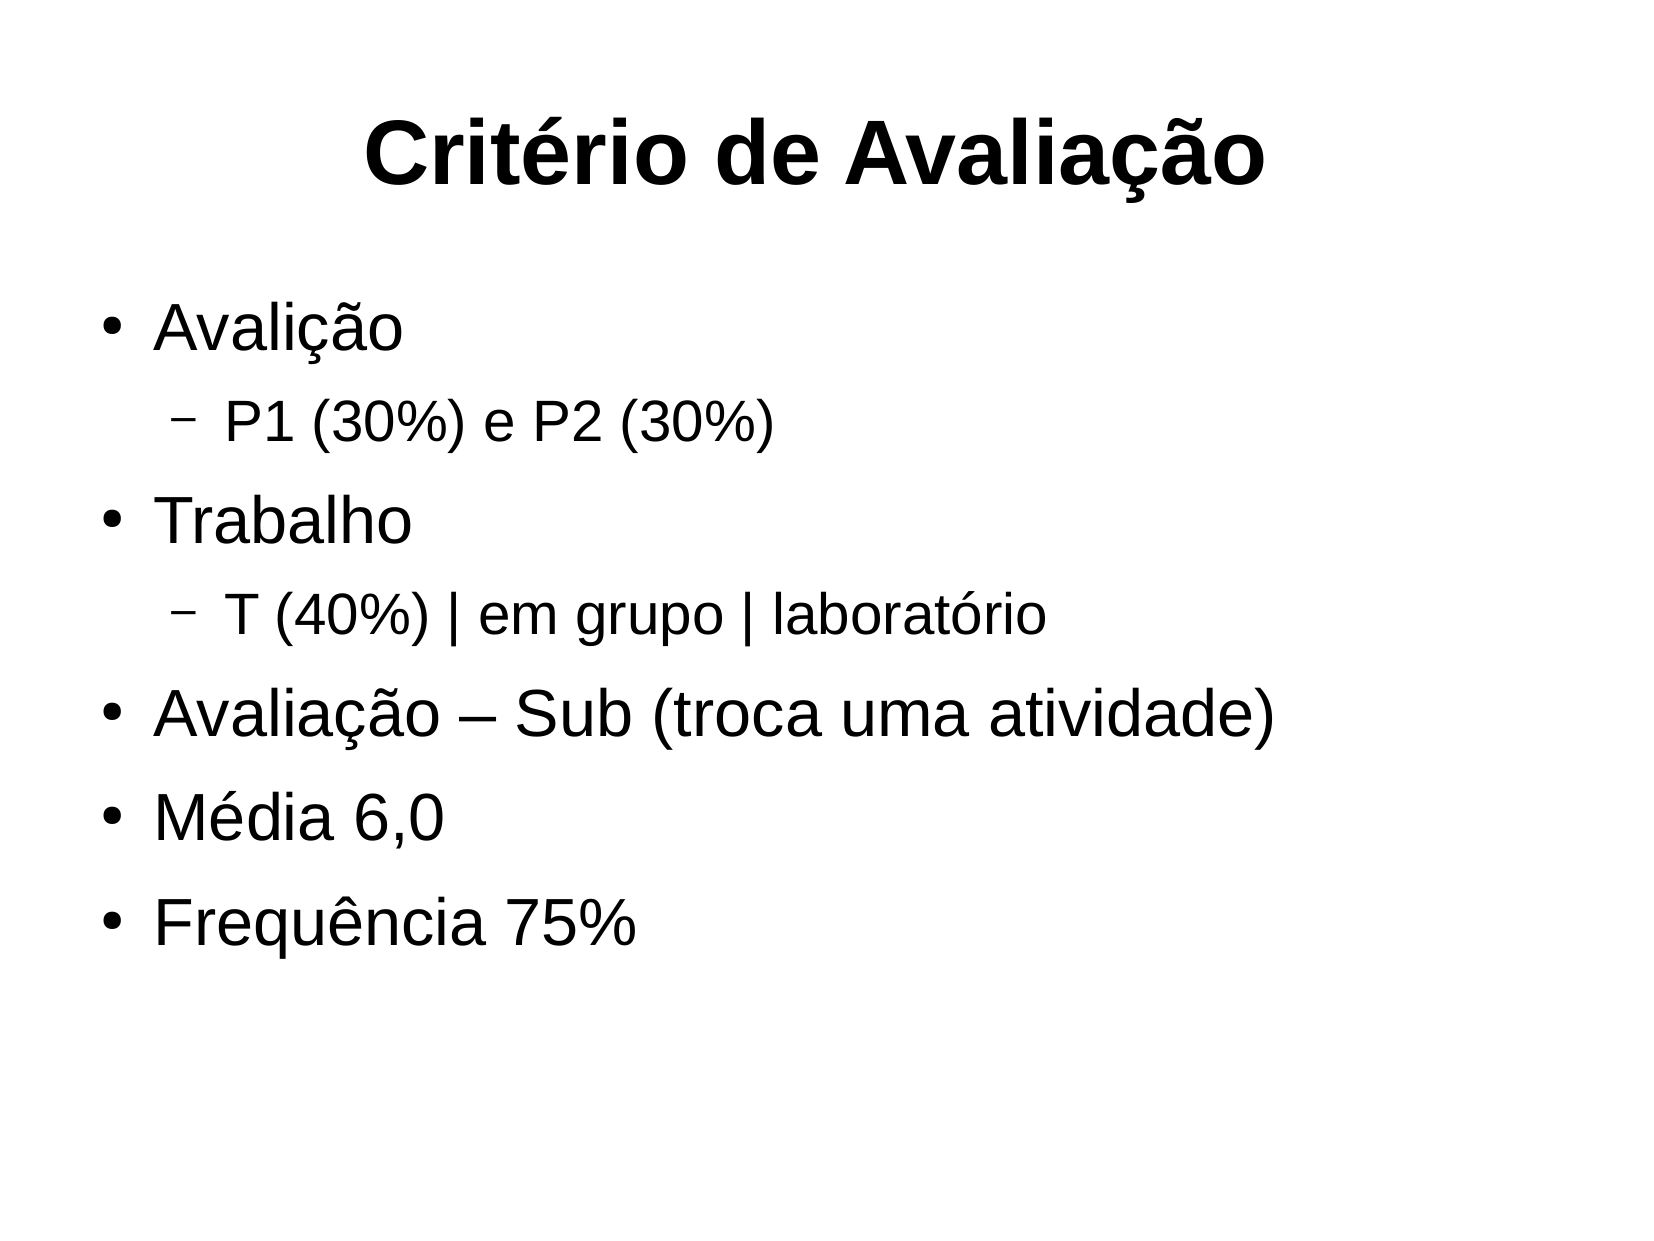

# Critério de Avaliação
Avalição
P1 (30%) e P2 (30%)
Trabalho
T (40%) | em grupo | laboratório
Avaliação – Sub (troca uma atividade)
Média 6,0
Frequência 75%